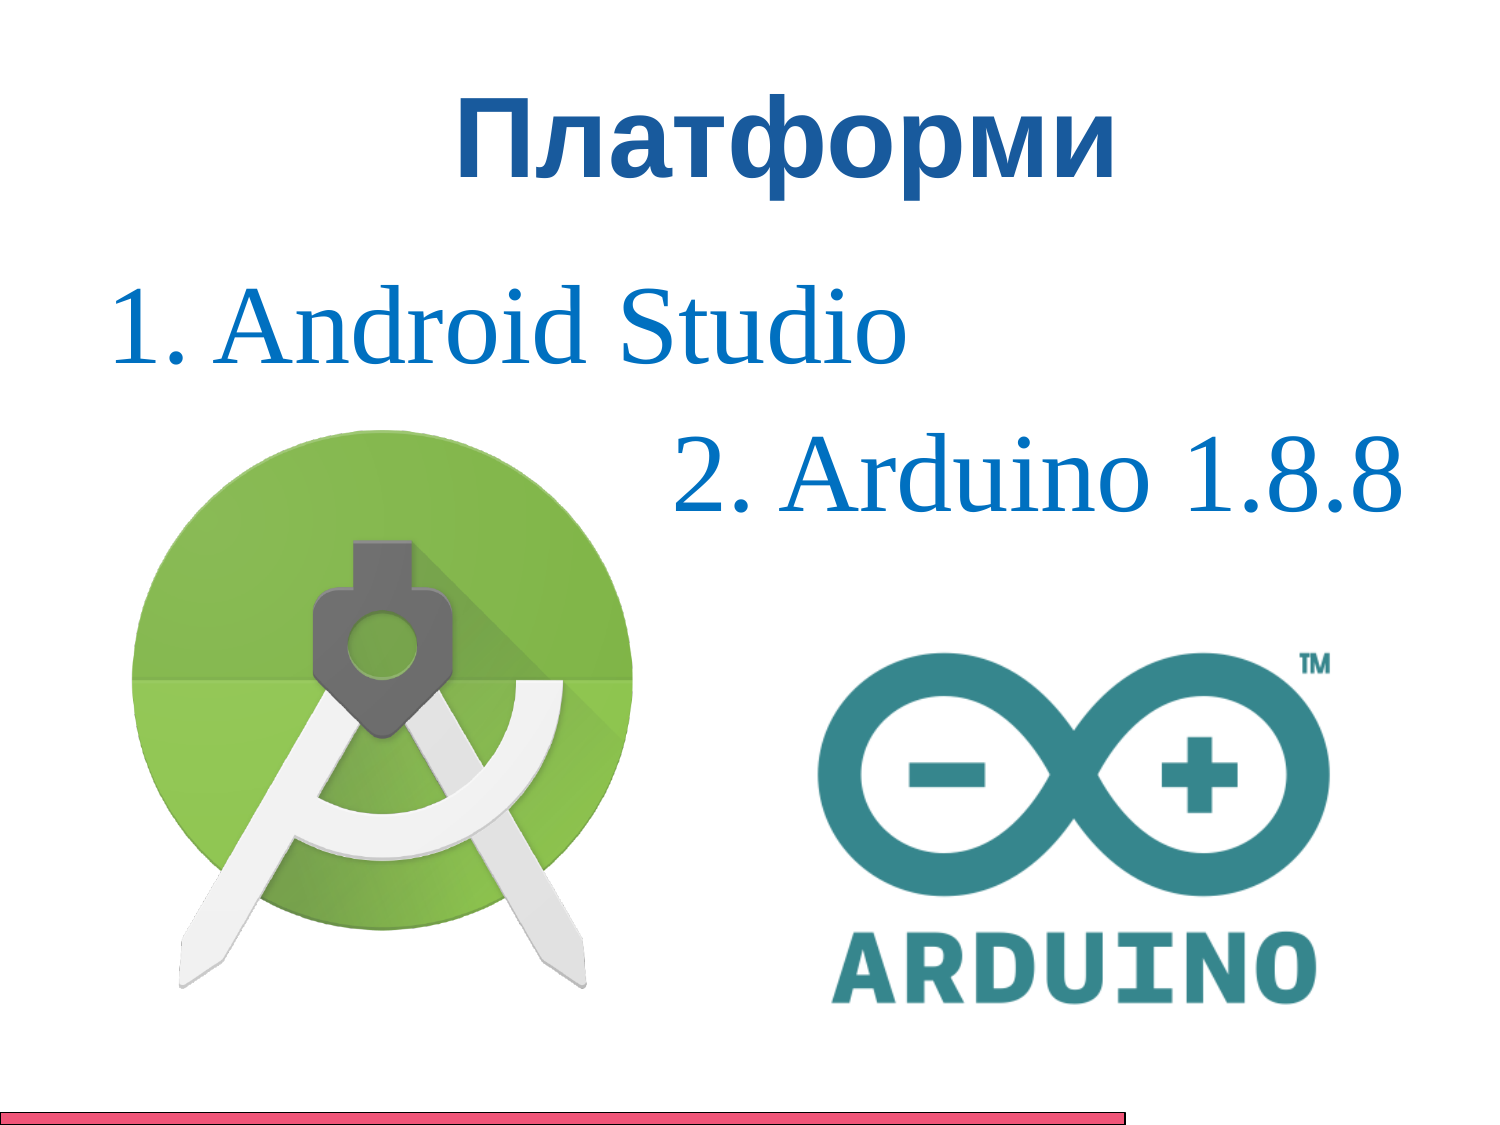

Платформи
1. Android Studio
 2. Arduino 1.8.8